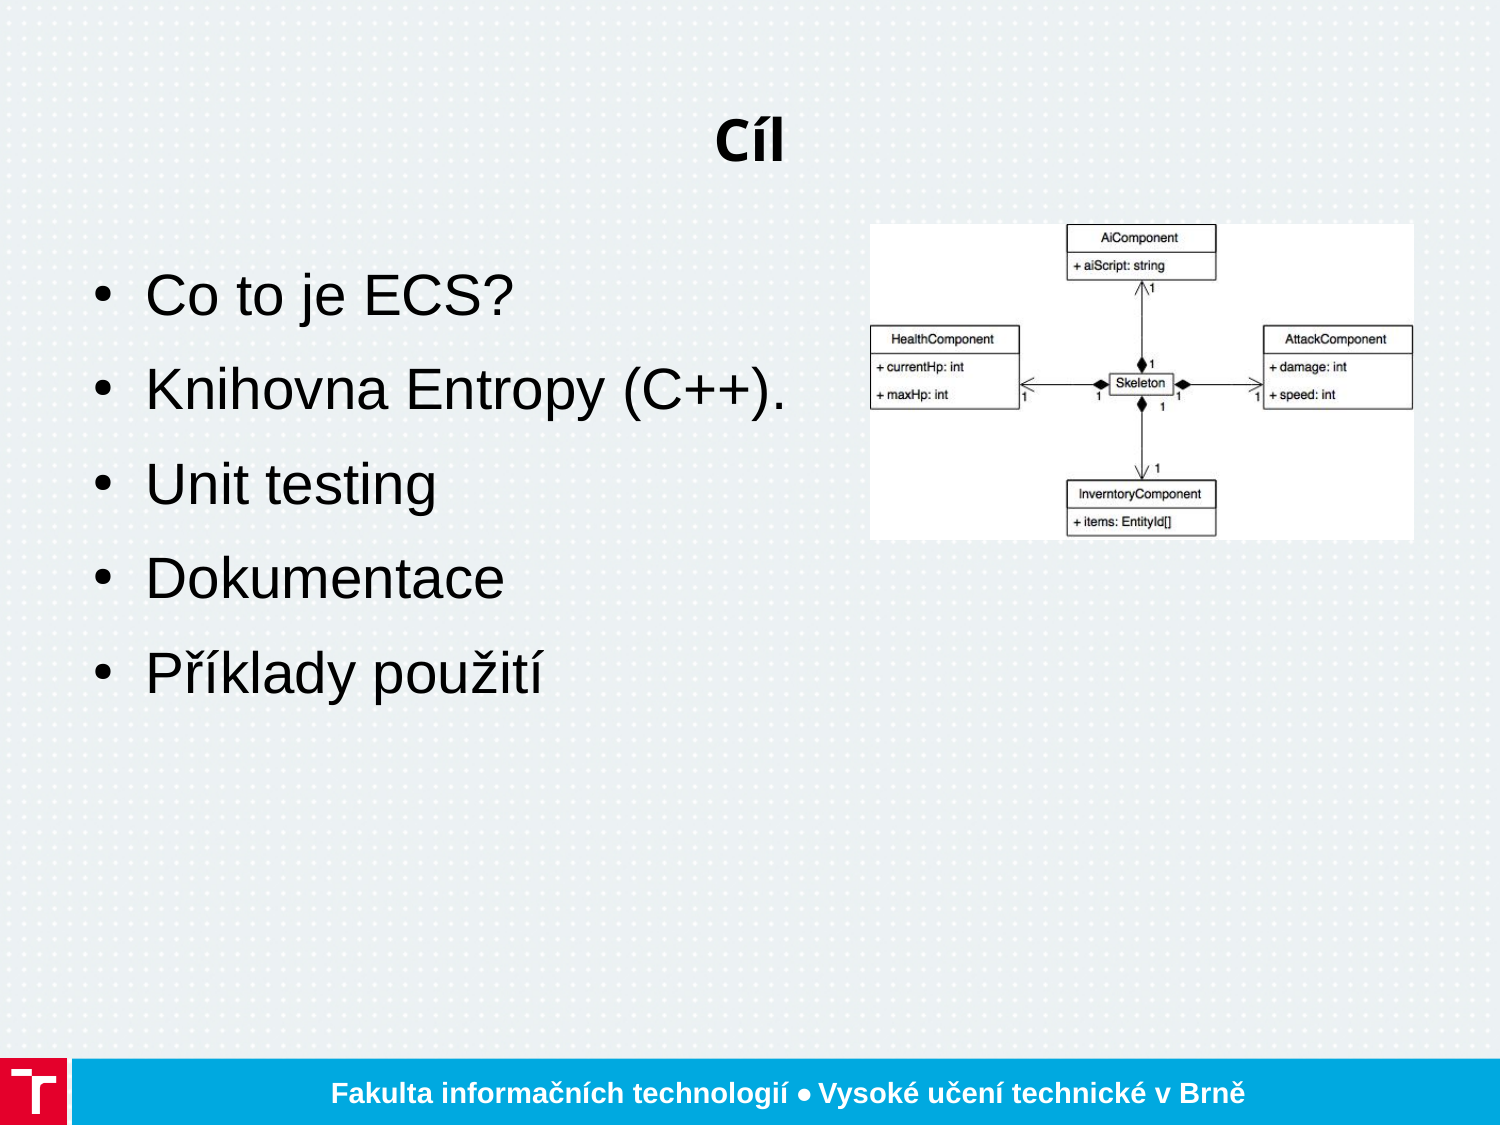

# Cíl
Co to je ECS?
Knihovna Entropy (C++).
Unit testing
Dokumentace
Příklady použití